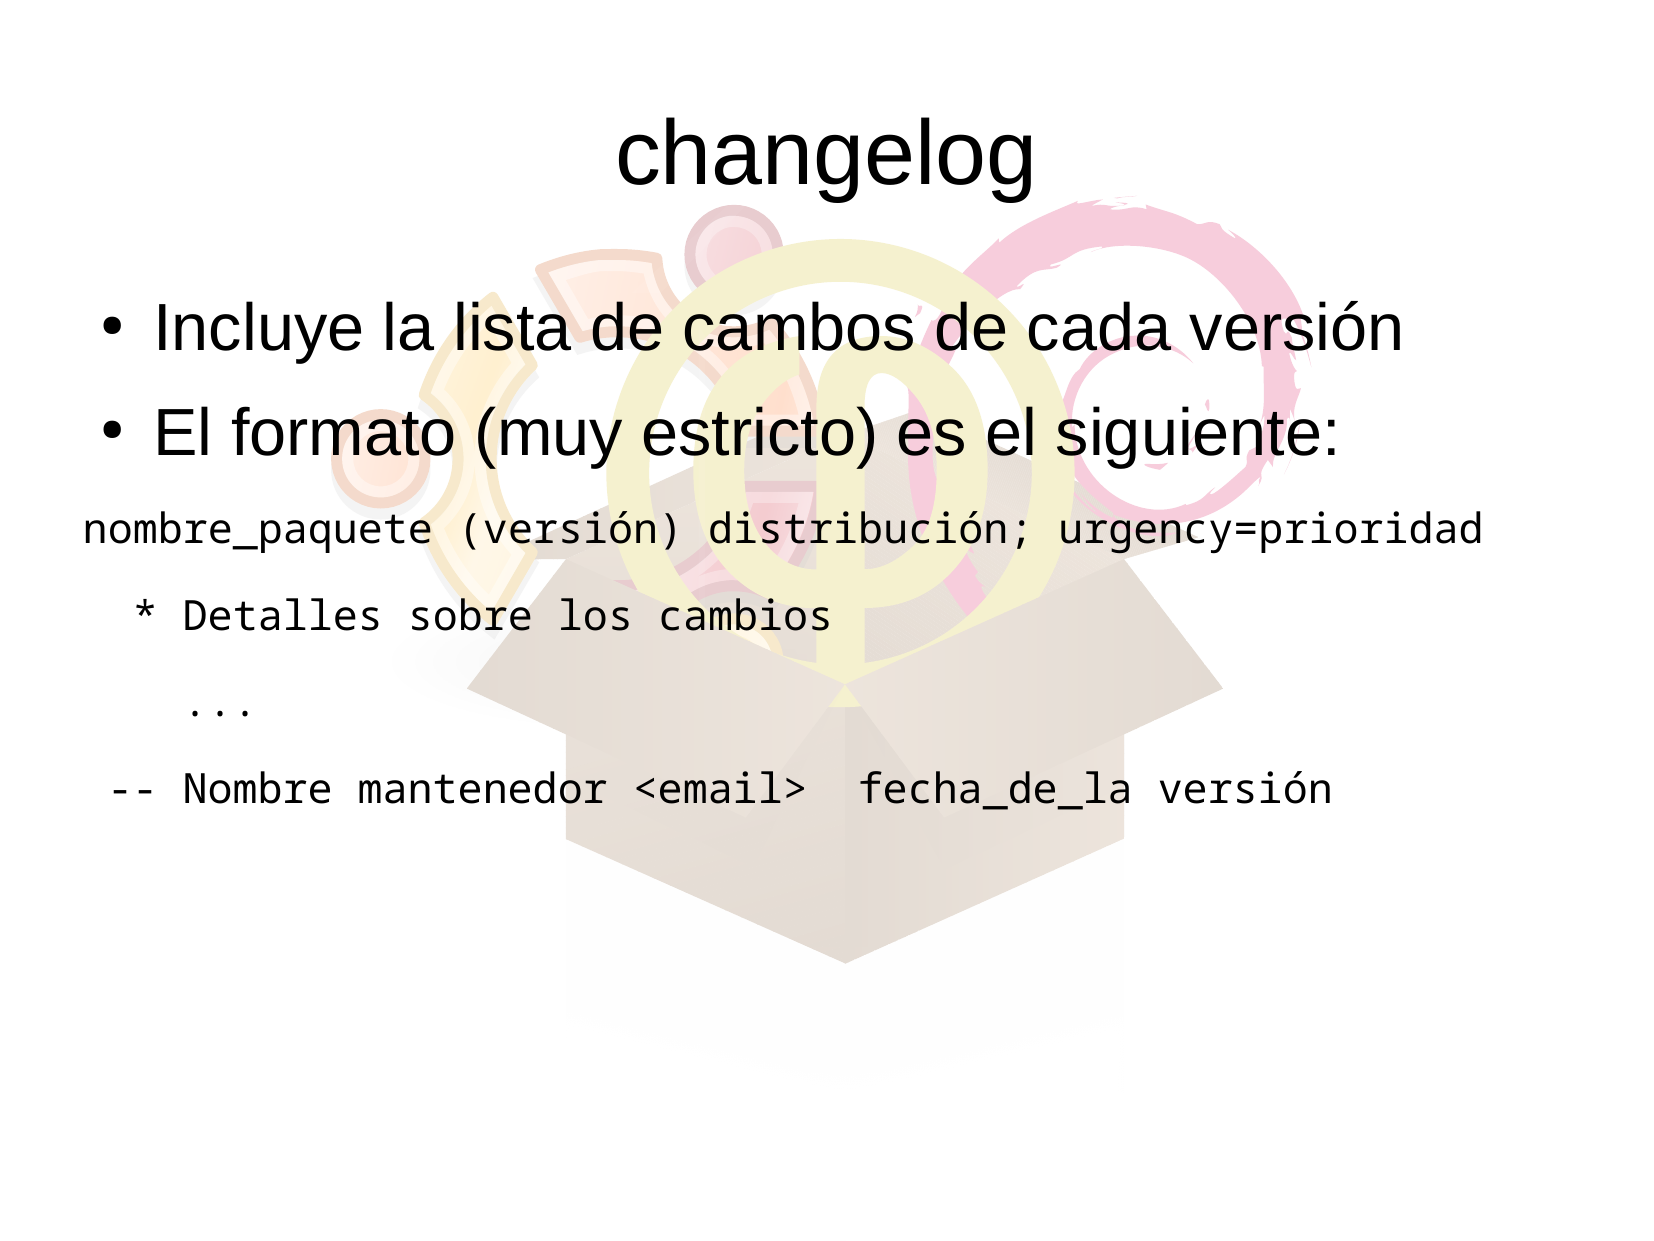

# changelog
Incluye la lista de cambos de cada versión
El formato (muy estricto) es el siguiente:
nombre_paquete (versión) distribución; urgency=prioridad
 * Detalles sobre los cambios
 ...
 -- Nombre mantenedor <email> fecha_de_la versión